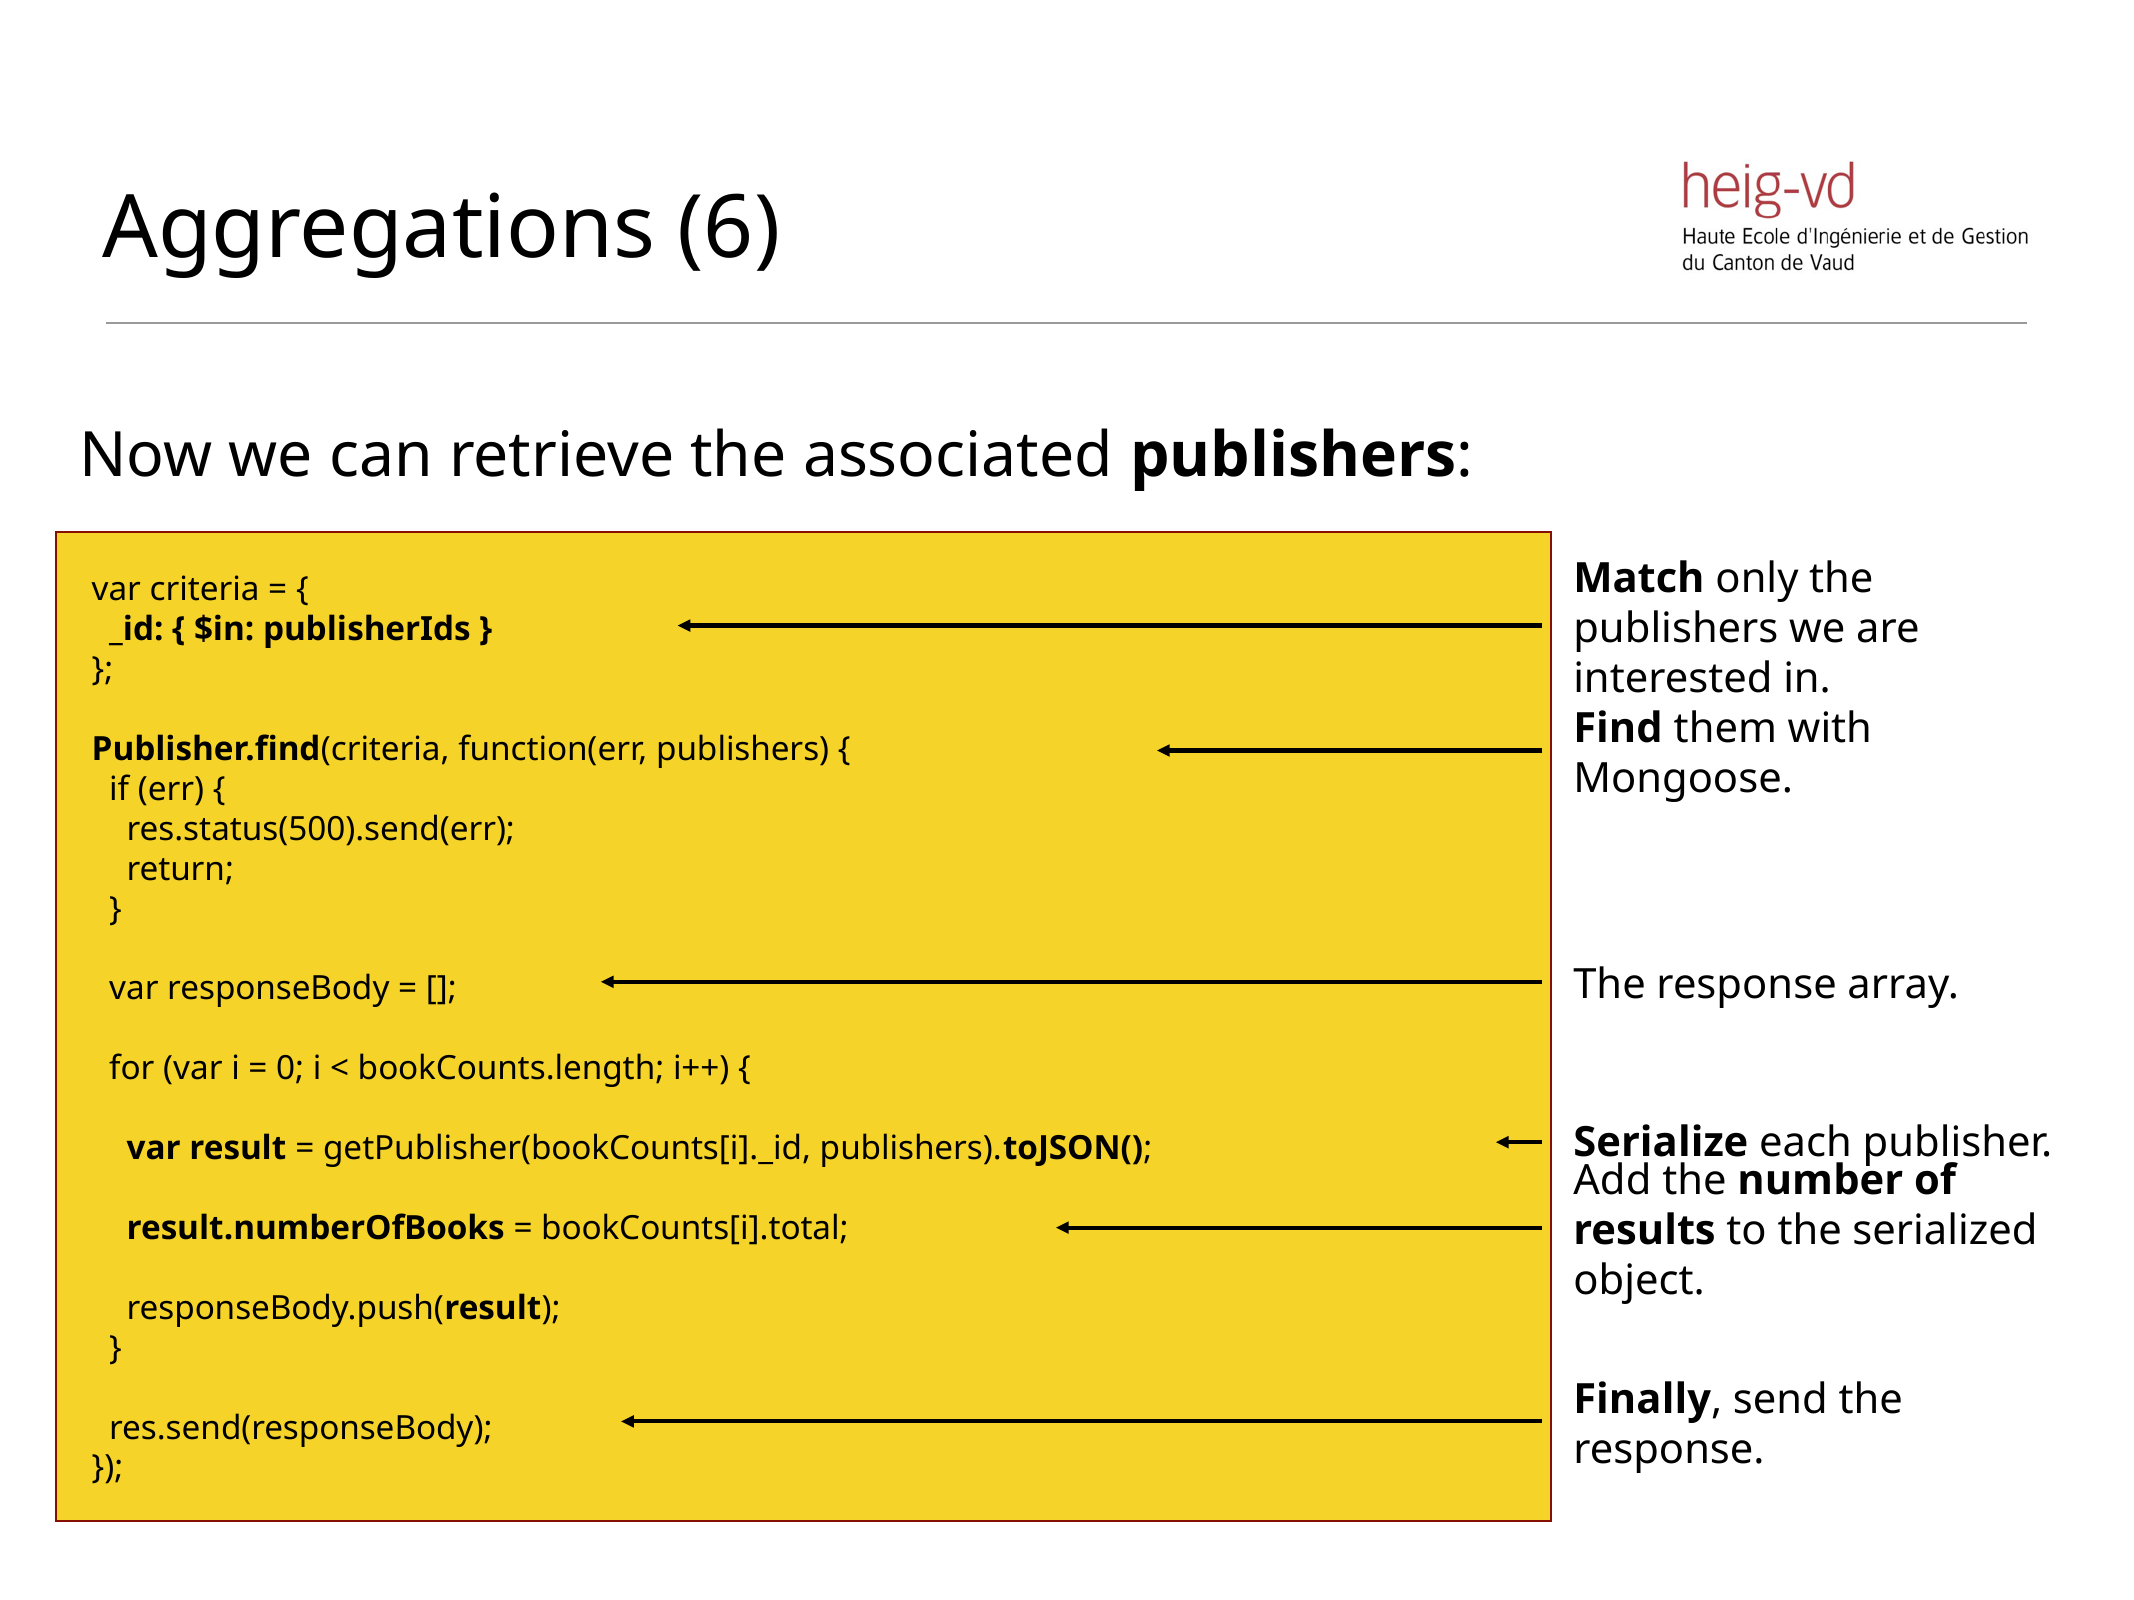

# Aggregations (6)
Now we can retrieve the associated publishers:
var criteria = {
 _id: { $in: publisherIds }
};
Publisher.find(criteria, function(err, publishers) {
 if (err) {
 res.status(500).send(err);
 return;
 }
 var responseBody = [];
 for (var i = 0; i < bookCounts.length; i++) {
 var result = getPublisher(bookCounts[i]._id, publishers).toJSON();
 result.numberOfBooks = bookCounts[i].total;
 responseBody.push(result);
 }
 res.send(responseBody);
});
Match only the publishers we are interested in.
Find them with Mongoose.
The response array.
Serialize each publisher.
Add the number of results to the serialized object.
Finally, send the response.